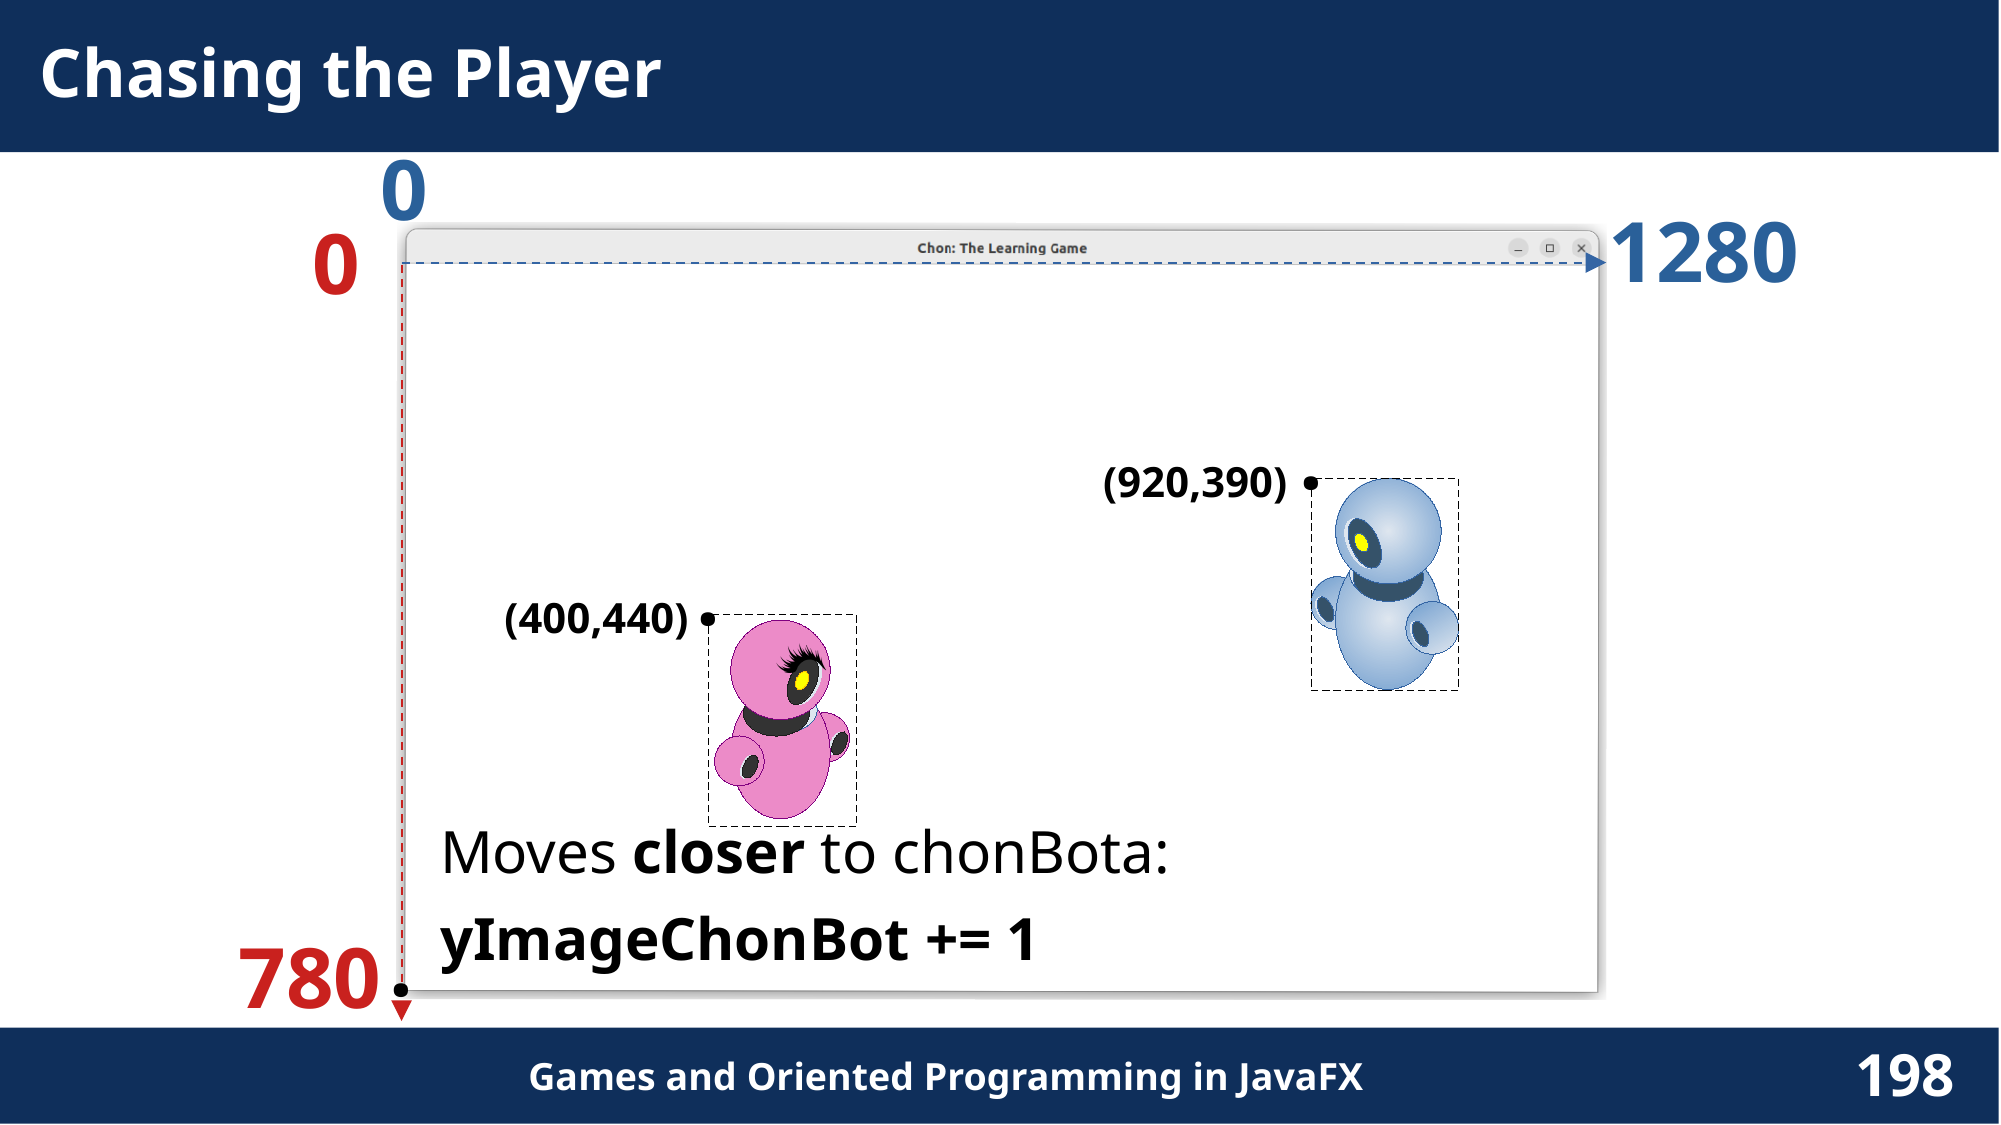

Chasing the Player
0
1280
0
.
 (920,390)
.
(400,440)
Moves closer to chonBota:
yImageChonBot += 1
.
780